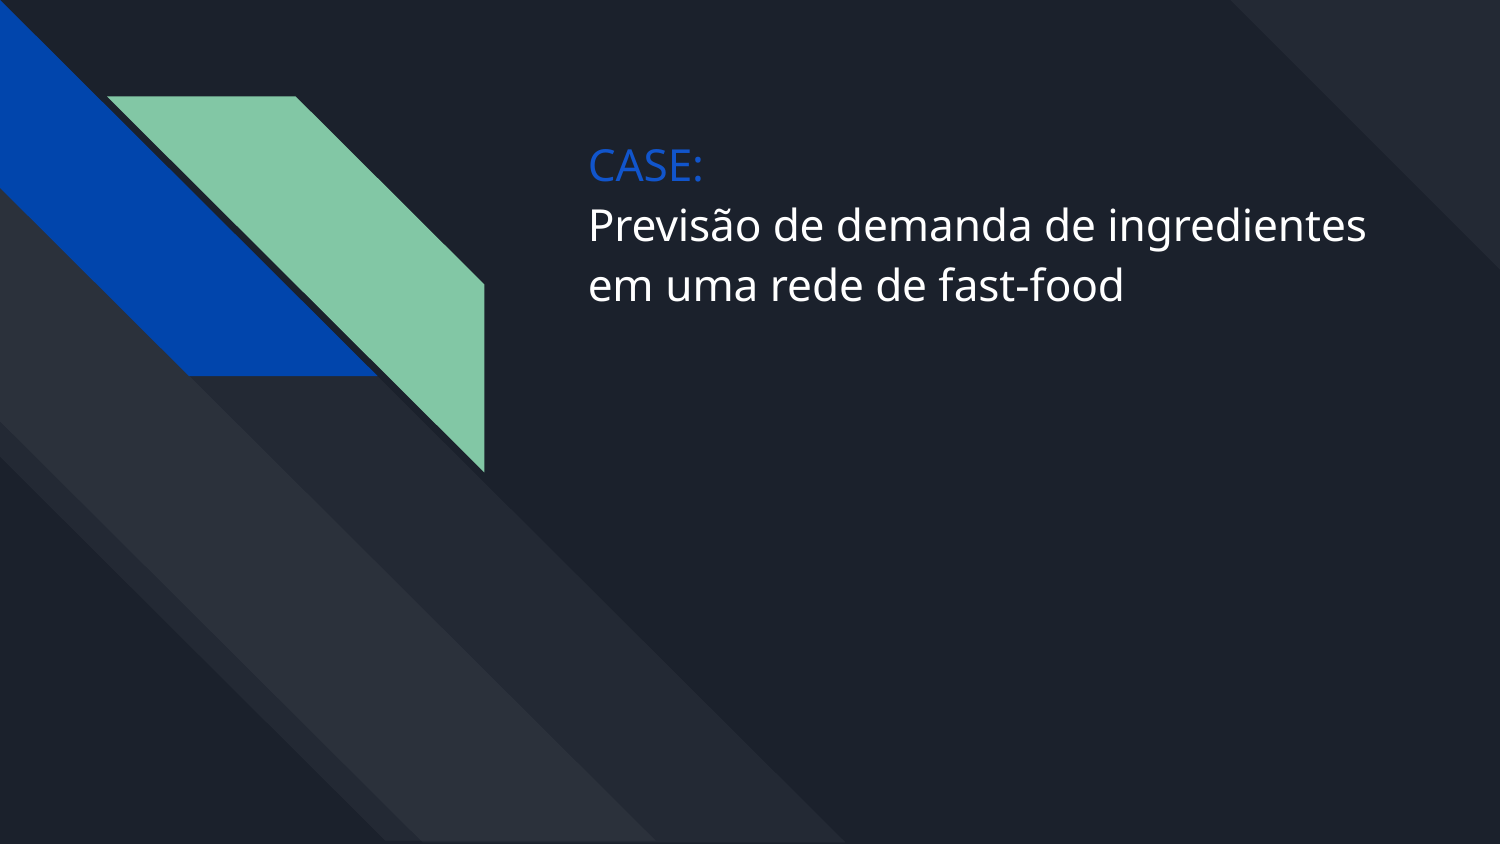

# CASE: Previsão de demanda de ingredientes em uma rede de fast-food